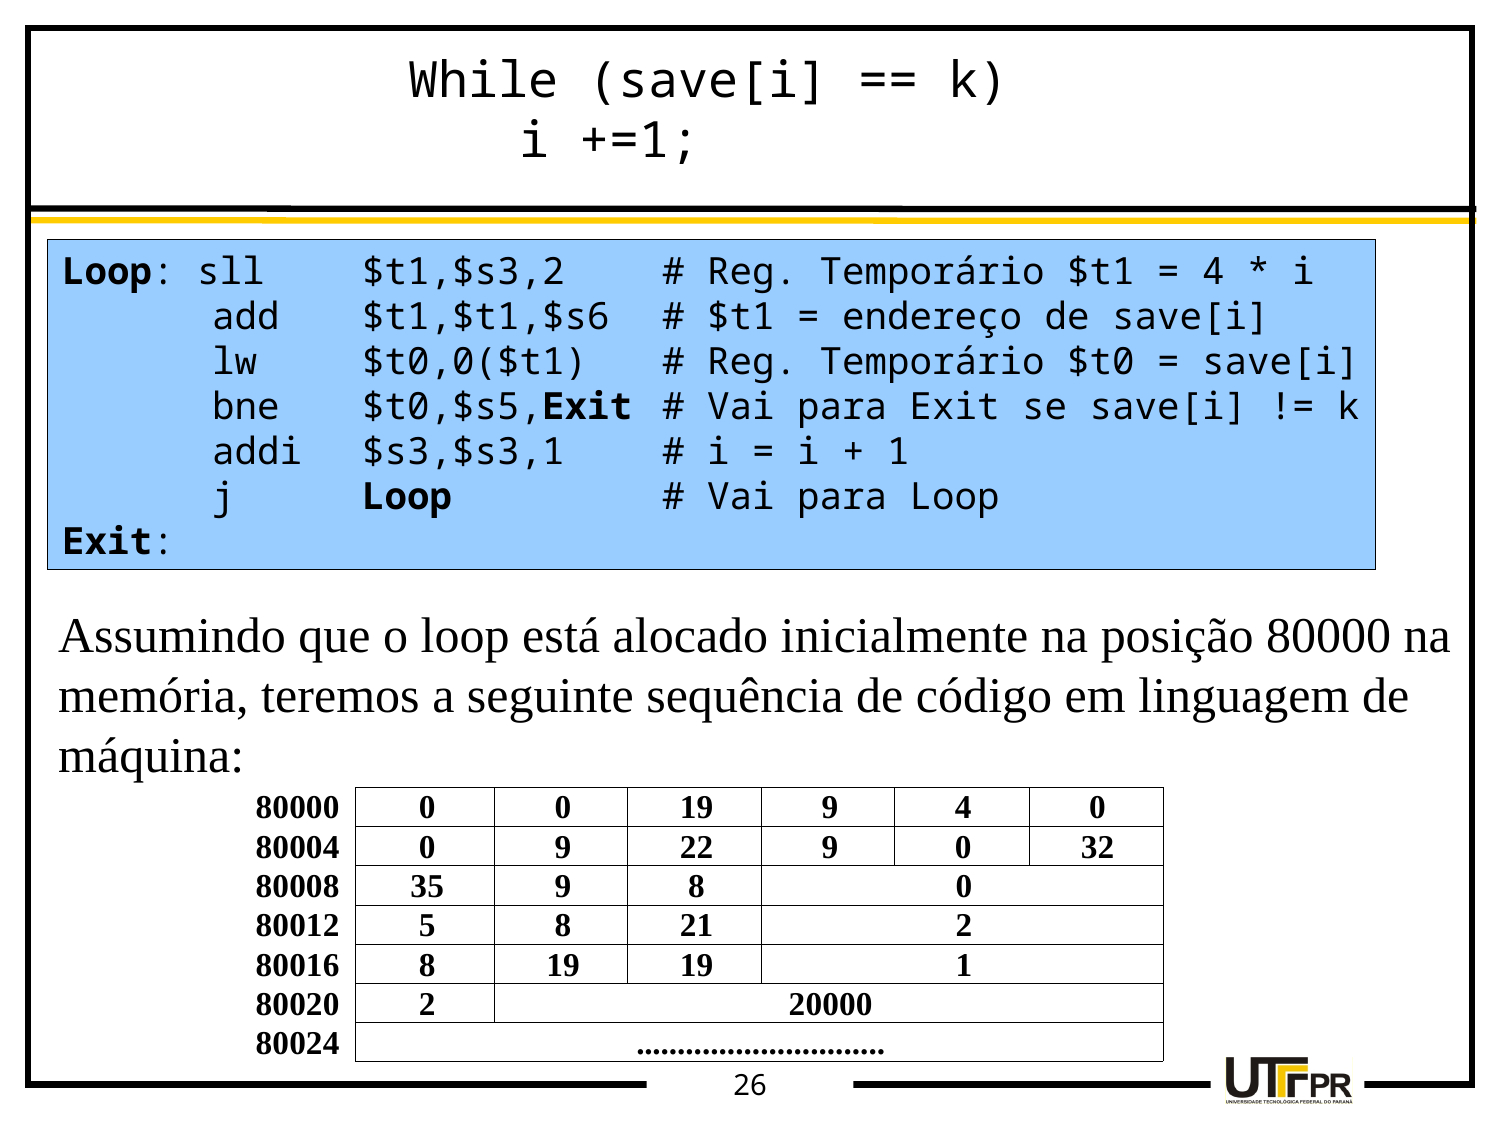

While (save[i] == k)
	i +=1;
Loop: sll	$t1,$s3,2	# Reg. Temporário $t1 = 4 * i
	add	$t1,$t1,$s6	# $t1 = endereço de save[i]
	lw	$t0,0($t1)	# Reg. Temporário $t0 = save[i]
	bne	$t0,$s5,Exit	# Vai para Exit se save[i] != k
	addi	$s3,$s3,1	# i = i + 1
	j	Loop		# Vai para Loop
Exit:
Assumindo que o loop está alocado inicialmente na posição 80000 na memória, teremos a seguinte sequência de código em linguagem de máquina: